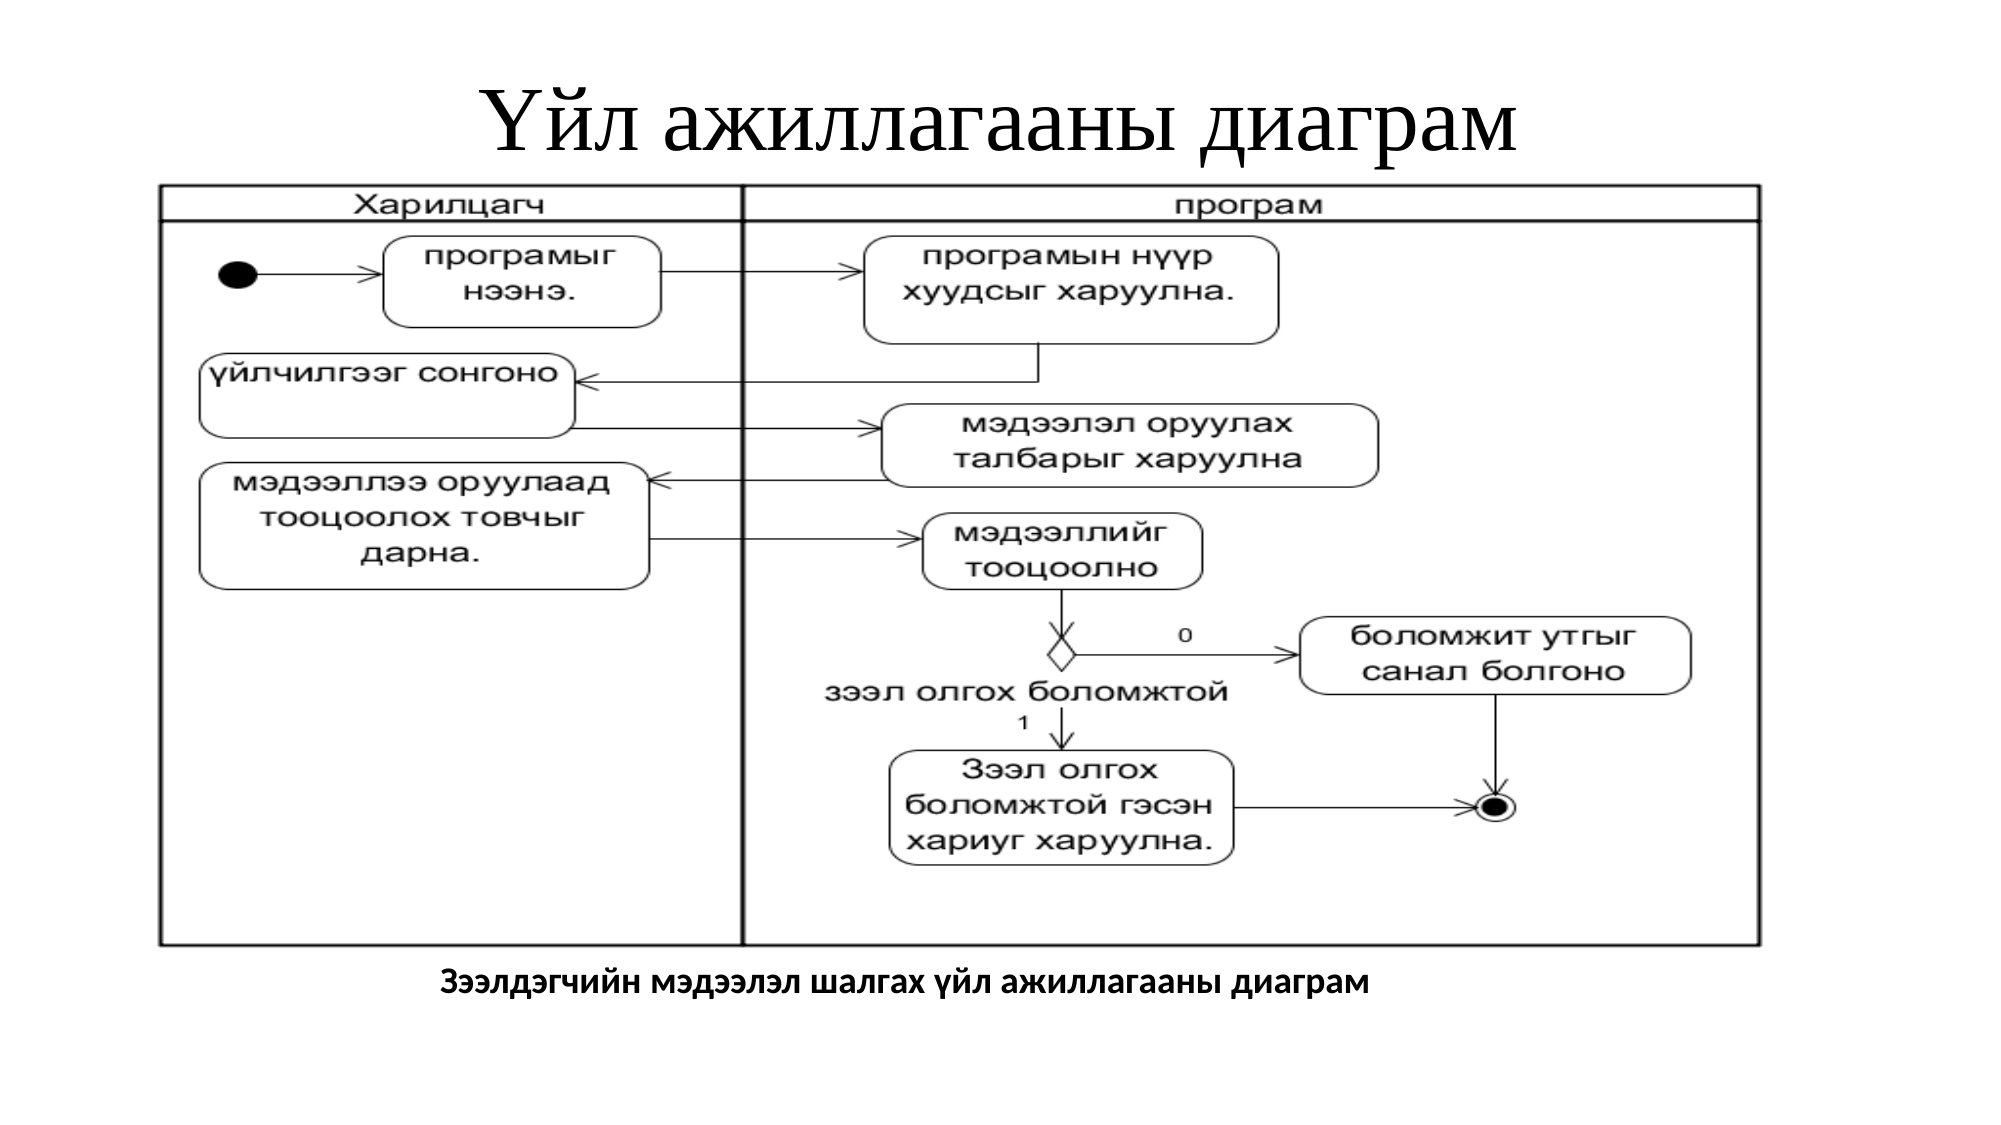

Үйл ажиллагааны диаграм
Зээлдэгчийн мэдээлэл шалгах үйл ажиллагааны диаграм